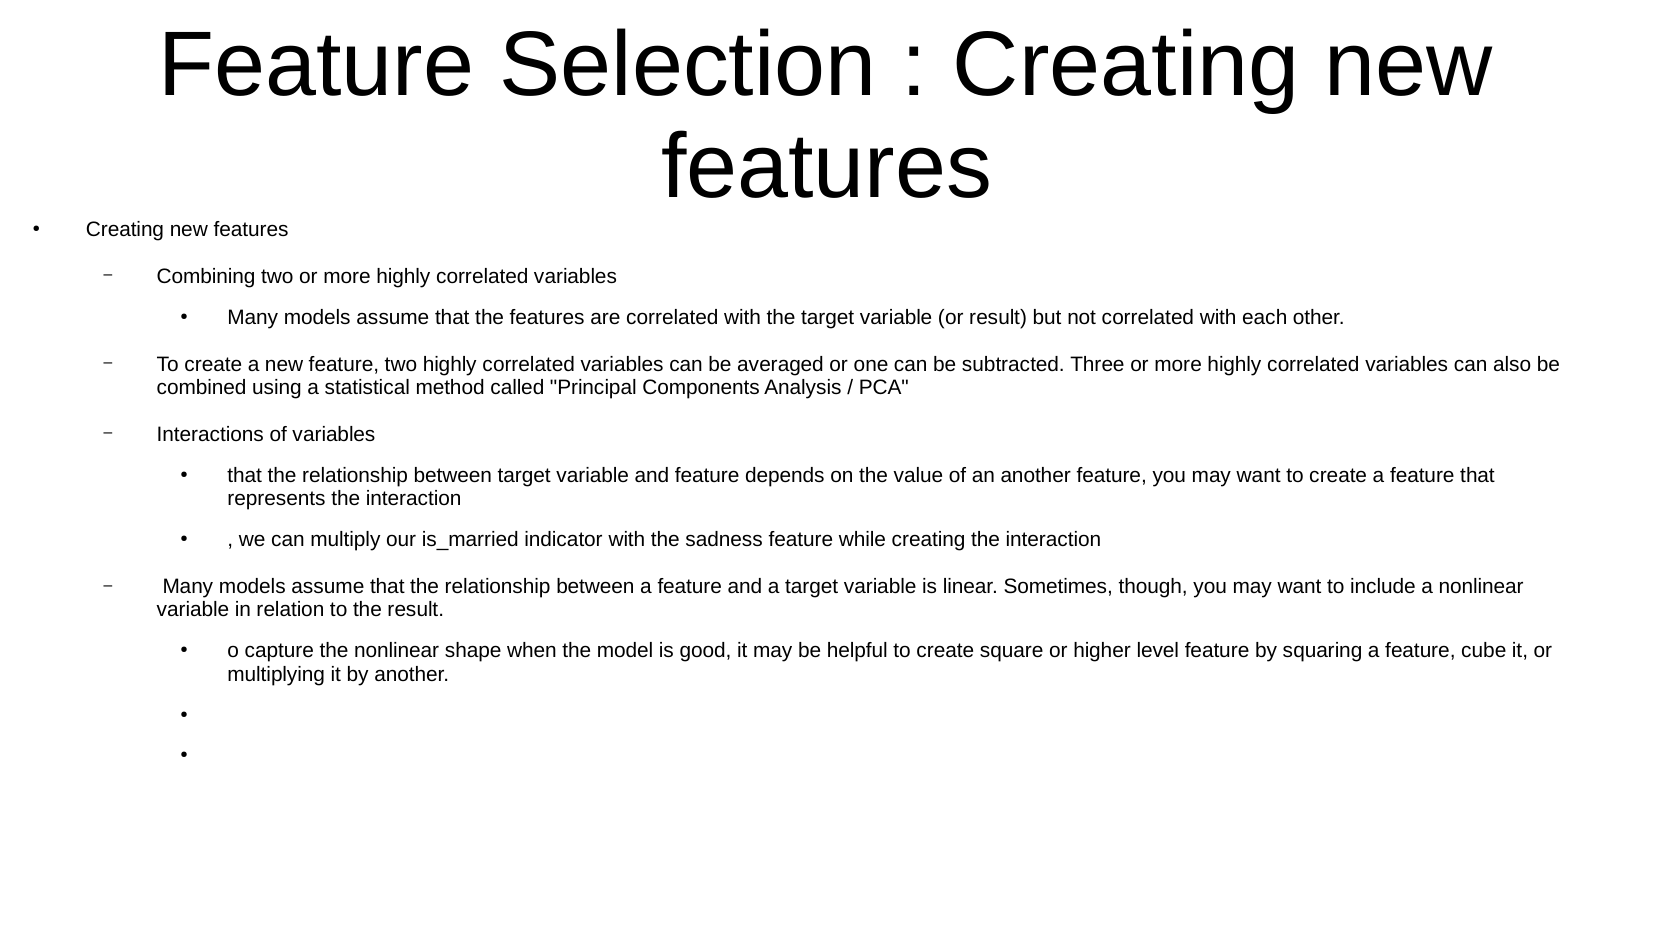

# Feature Selection : Creating new features
Creating new features
Combining two or more highly correlated variables
Many models assume that the features are correlated with the target variable (or result) but not correlated with each other.
To create a new feature, two highly correlated variables can be averaged or one can be subtracted. Three or more highly correlated variables can also be combined using a statistical method called "Principal Components Analysis / PCA"
Interactions of variables
that the relationship between target variable and feature depends on the value of an another feature, you may want to create a feature that represents the interaction
, we can multiply our is_married indicator with the sadness feature while creating the interaction
 Many models assume that the relationship between a feature and a target variable is linear. Sometimes, though, you may want to include a nonlinear variable in relation to the result.
o capture the nonlinear shape when the model is good, it may be helpful to create square or higher level feature by squaring a feature, cube it, or multiplying it by another.